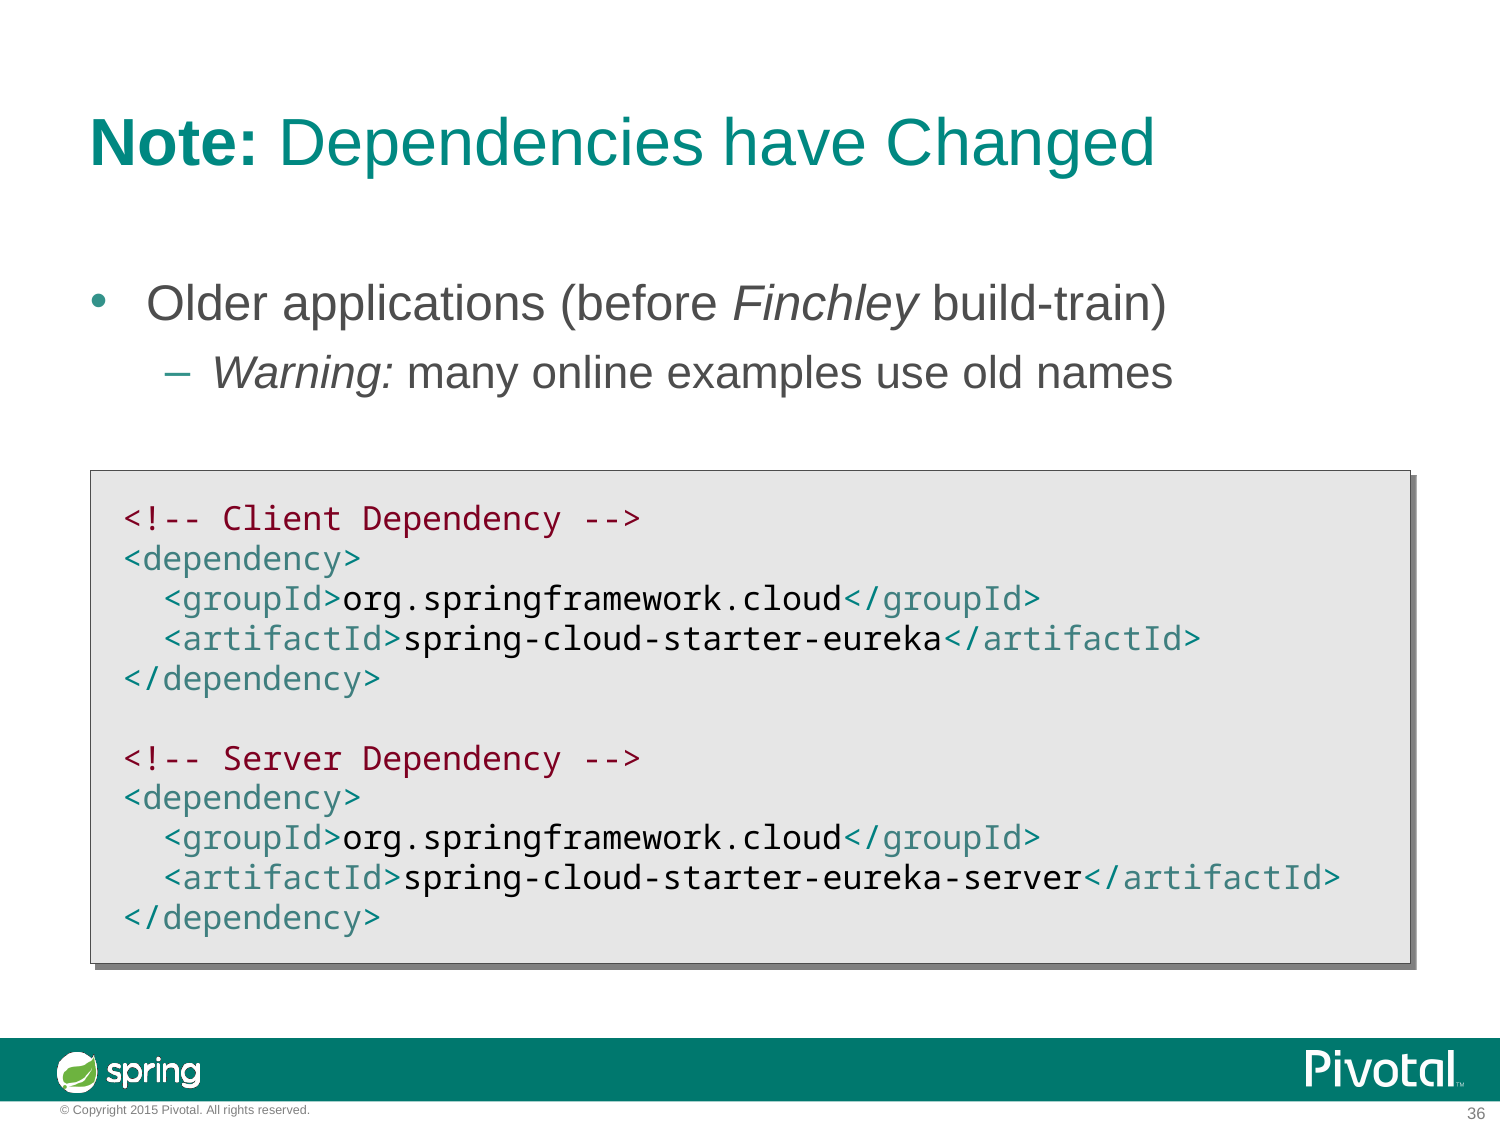

# Note: Dependencies have Changed
Older applications (before Finchley build-train)
Warning: many online examples use old names
<!-- Client Dependency -->
<dependency>
 <groupId>org.springframework.cloud</groupId>
 <artifactId>spring-cloud-starter-eureka</artifactId>
</dependency>
<!-- Server Dependency -->
<dependency>
 <groupId>org.springframework.cloud</groupId>
 <artifactId>spring-cloud-starter-eureka-server</artifactId>
</dependency>